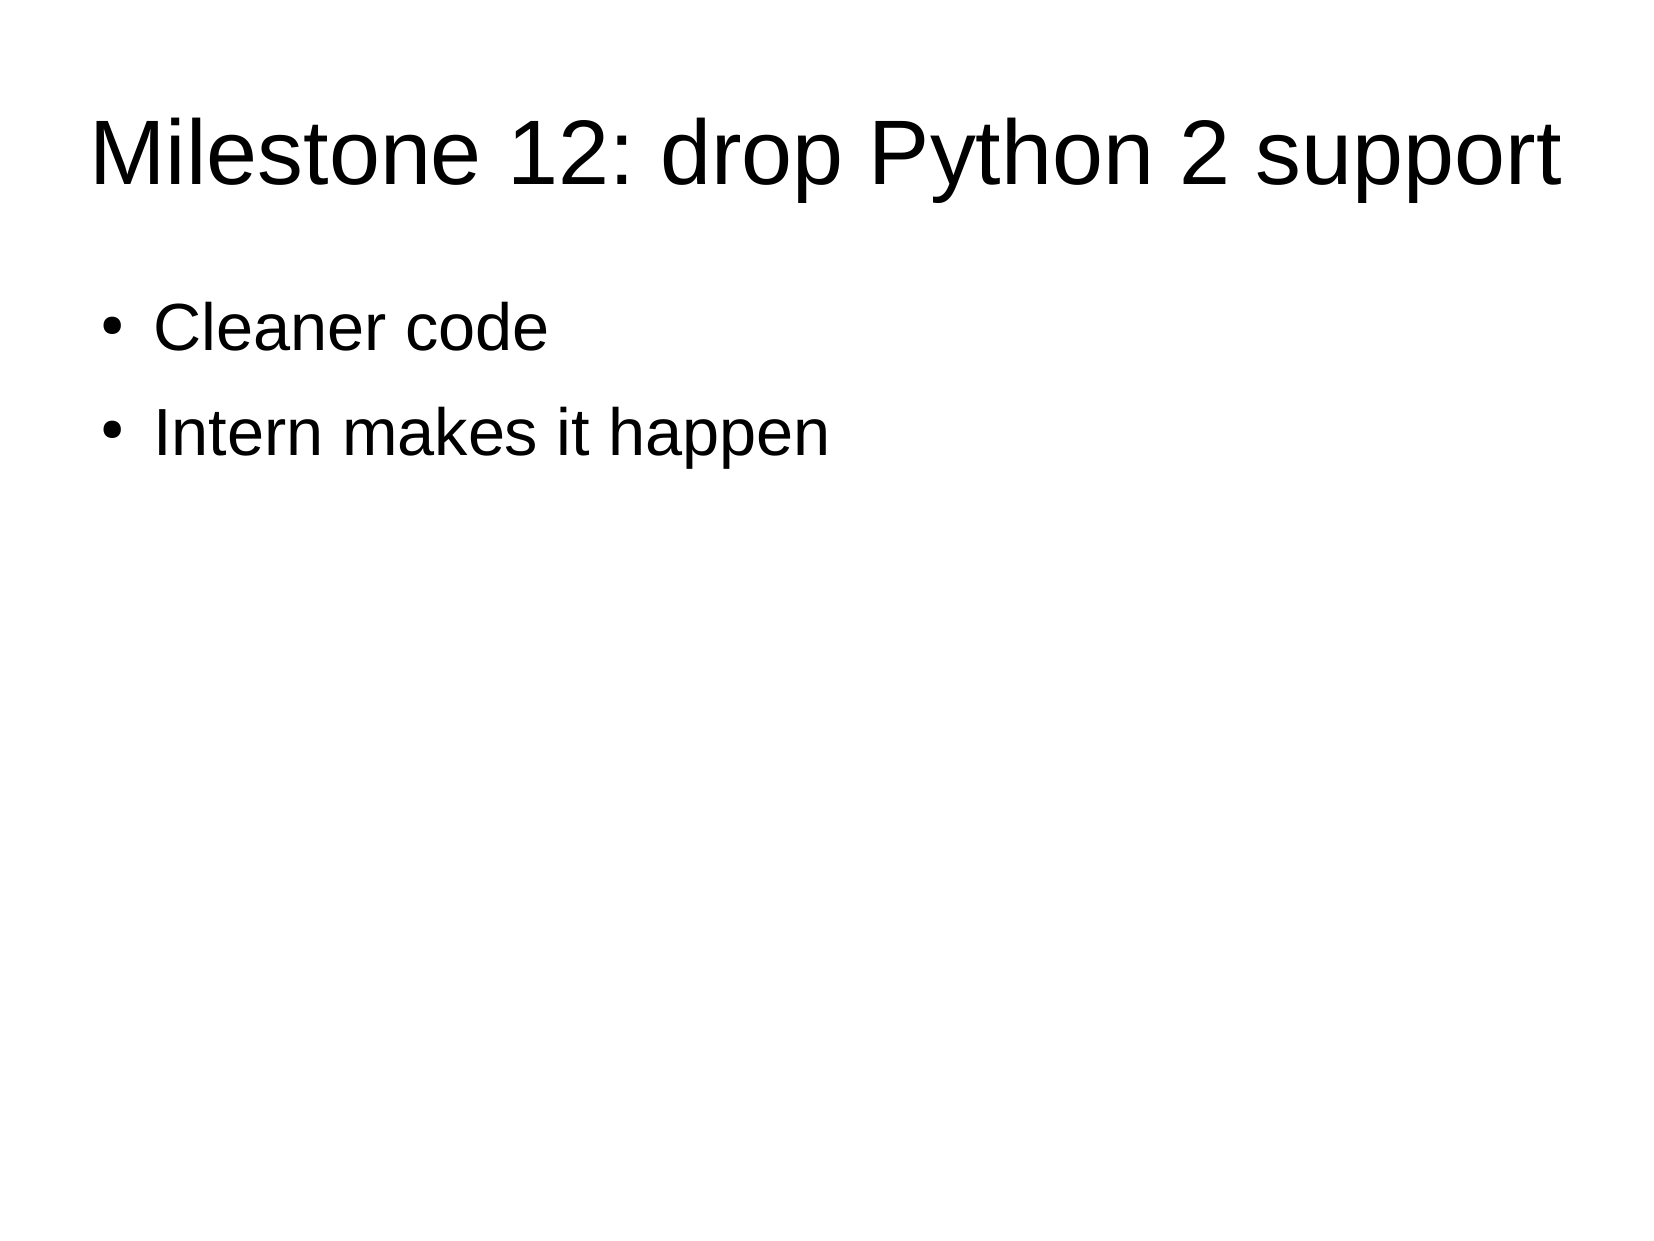

# Milestone 12: drop Python 2 support
Cleaner code
Intern makes it happen